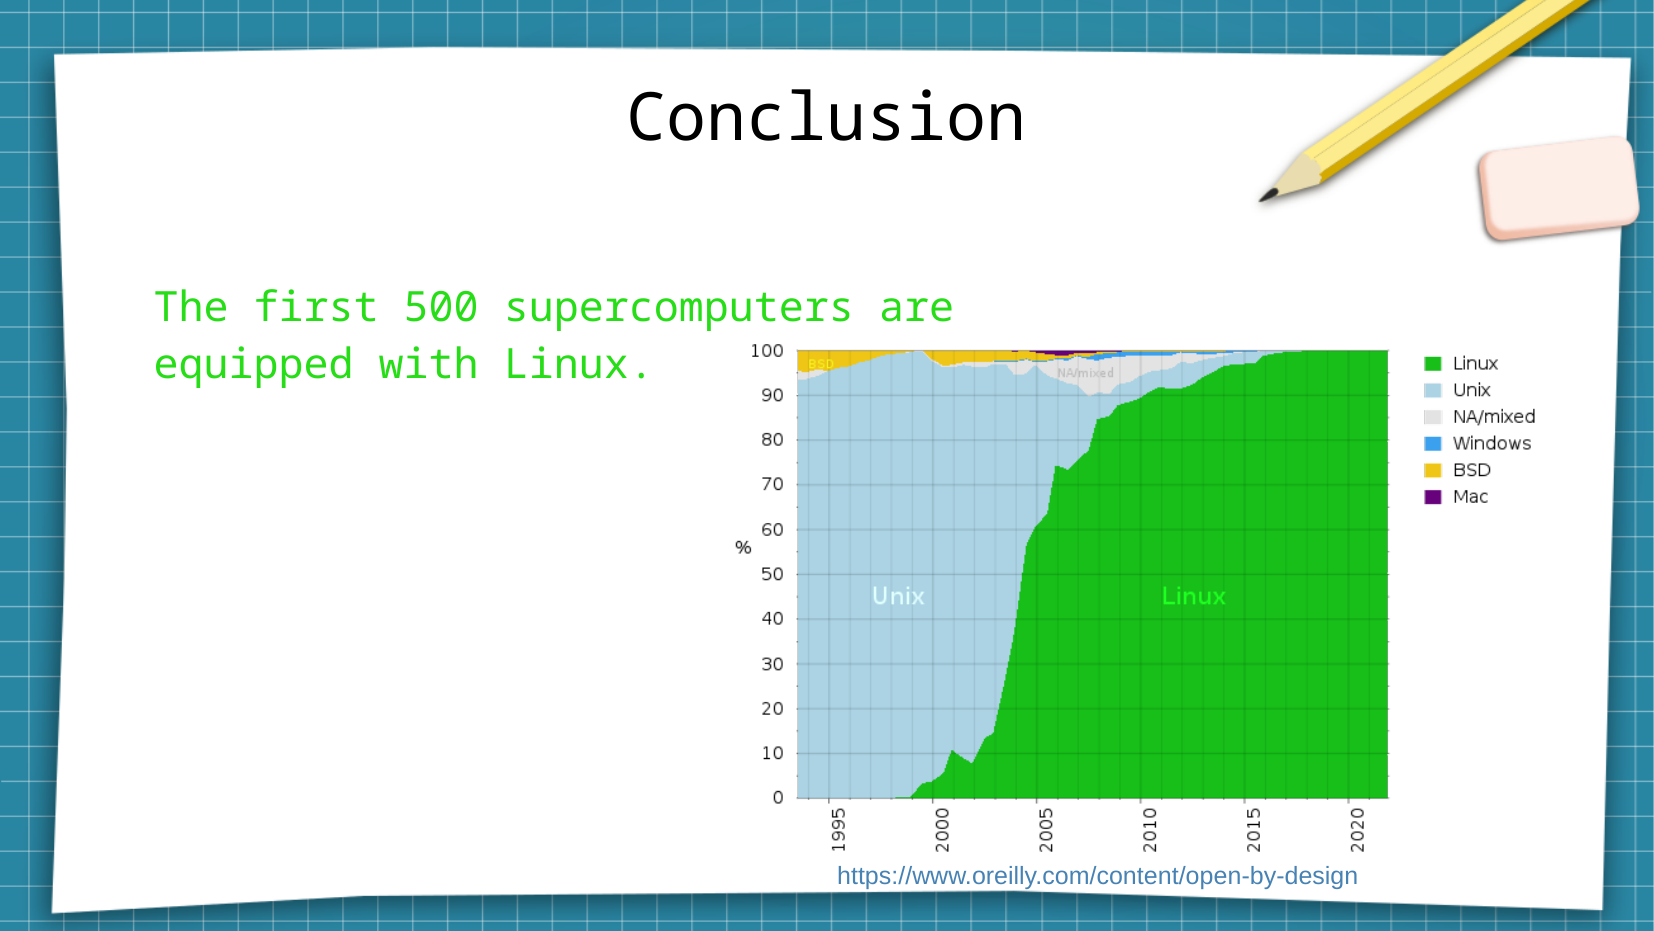

# Conclusion
The first 500 supercomputers are equipped with Linux.
https://www.oreilly.com/content/open-by-design